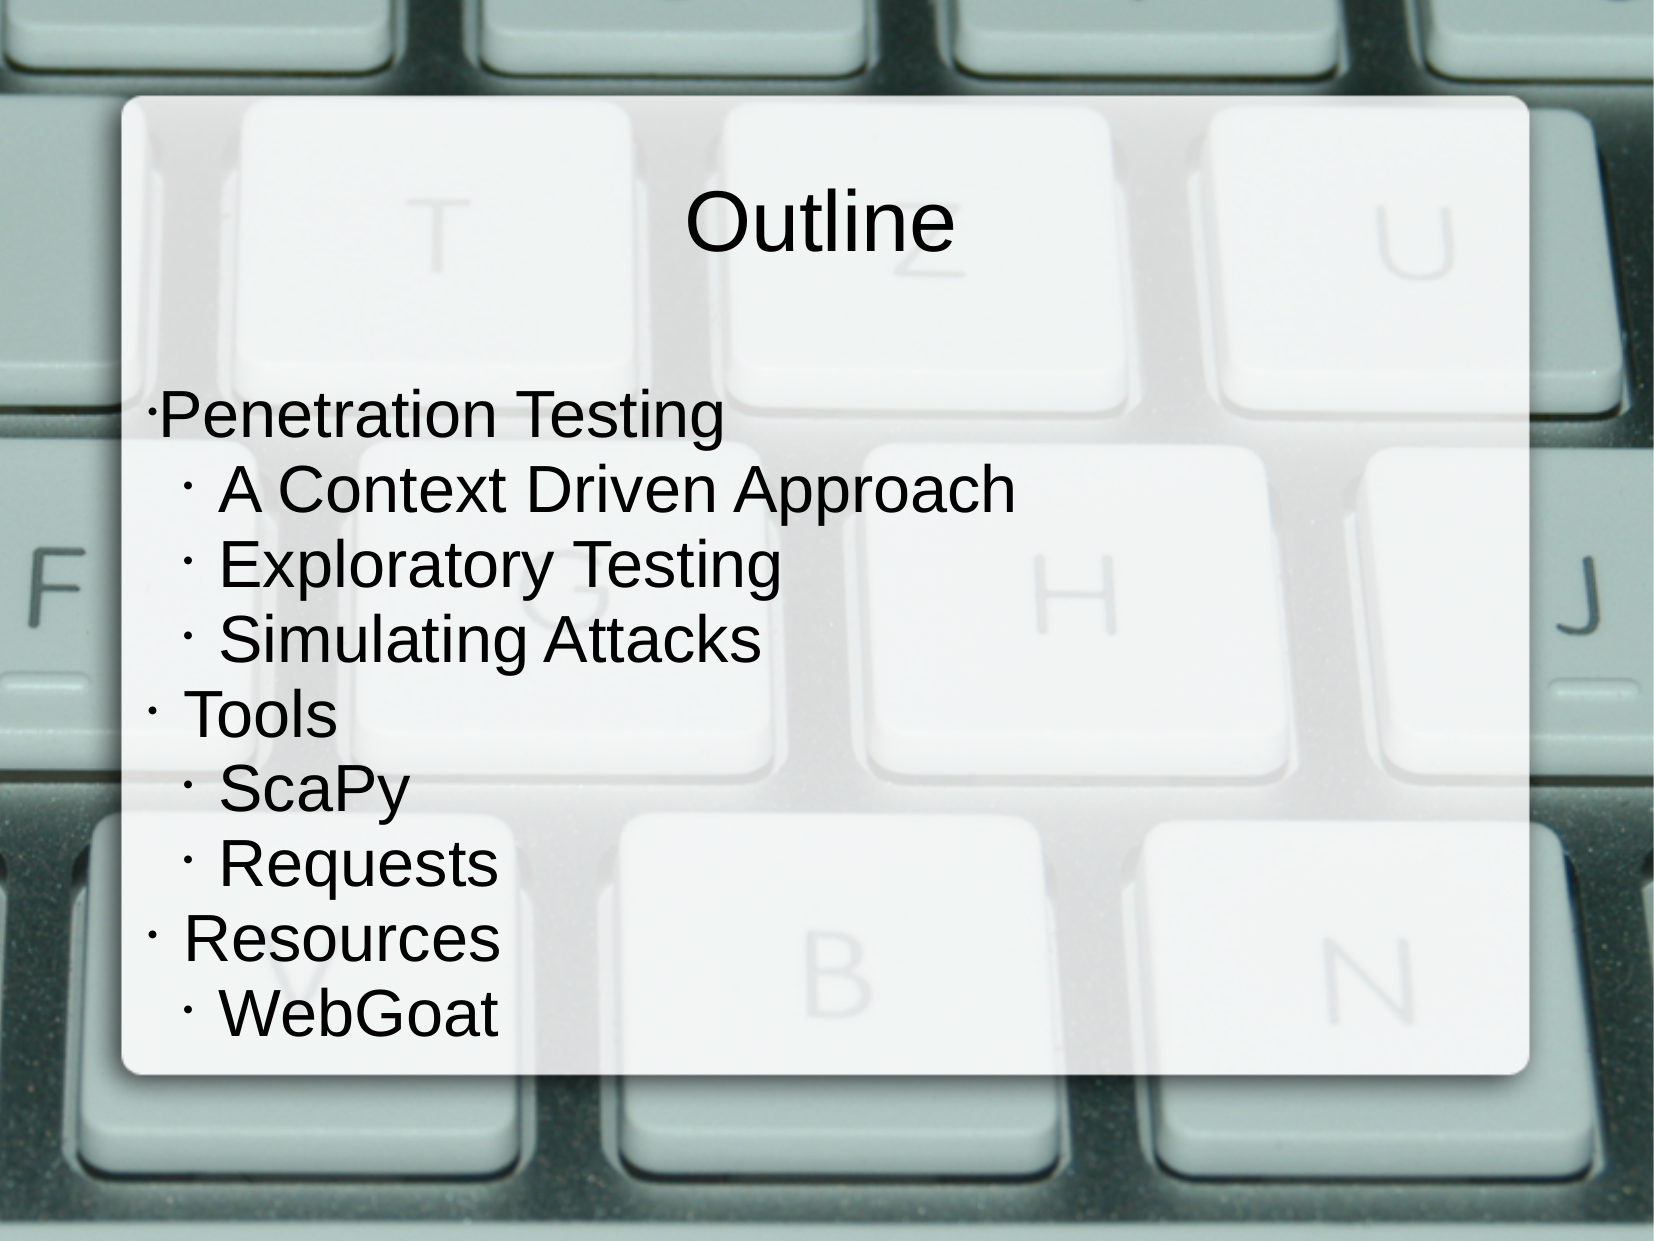

# Outline
Penetration Testing
A Context Driven Approach
Exploratory Testing
Simulating Attacks
Tools
ScaPy
Requests
Resources
WebGoat